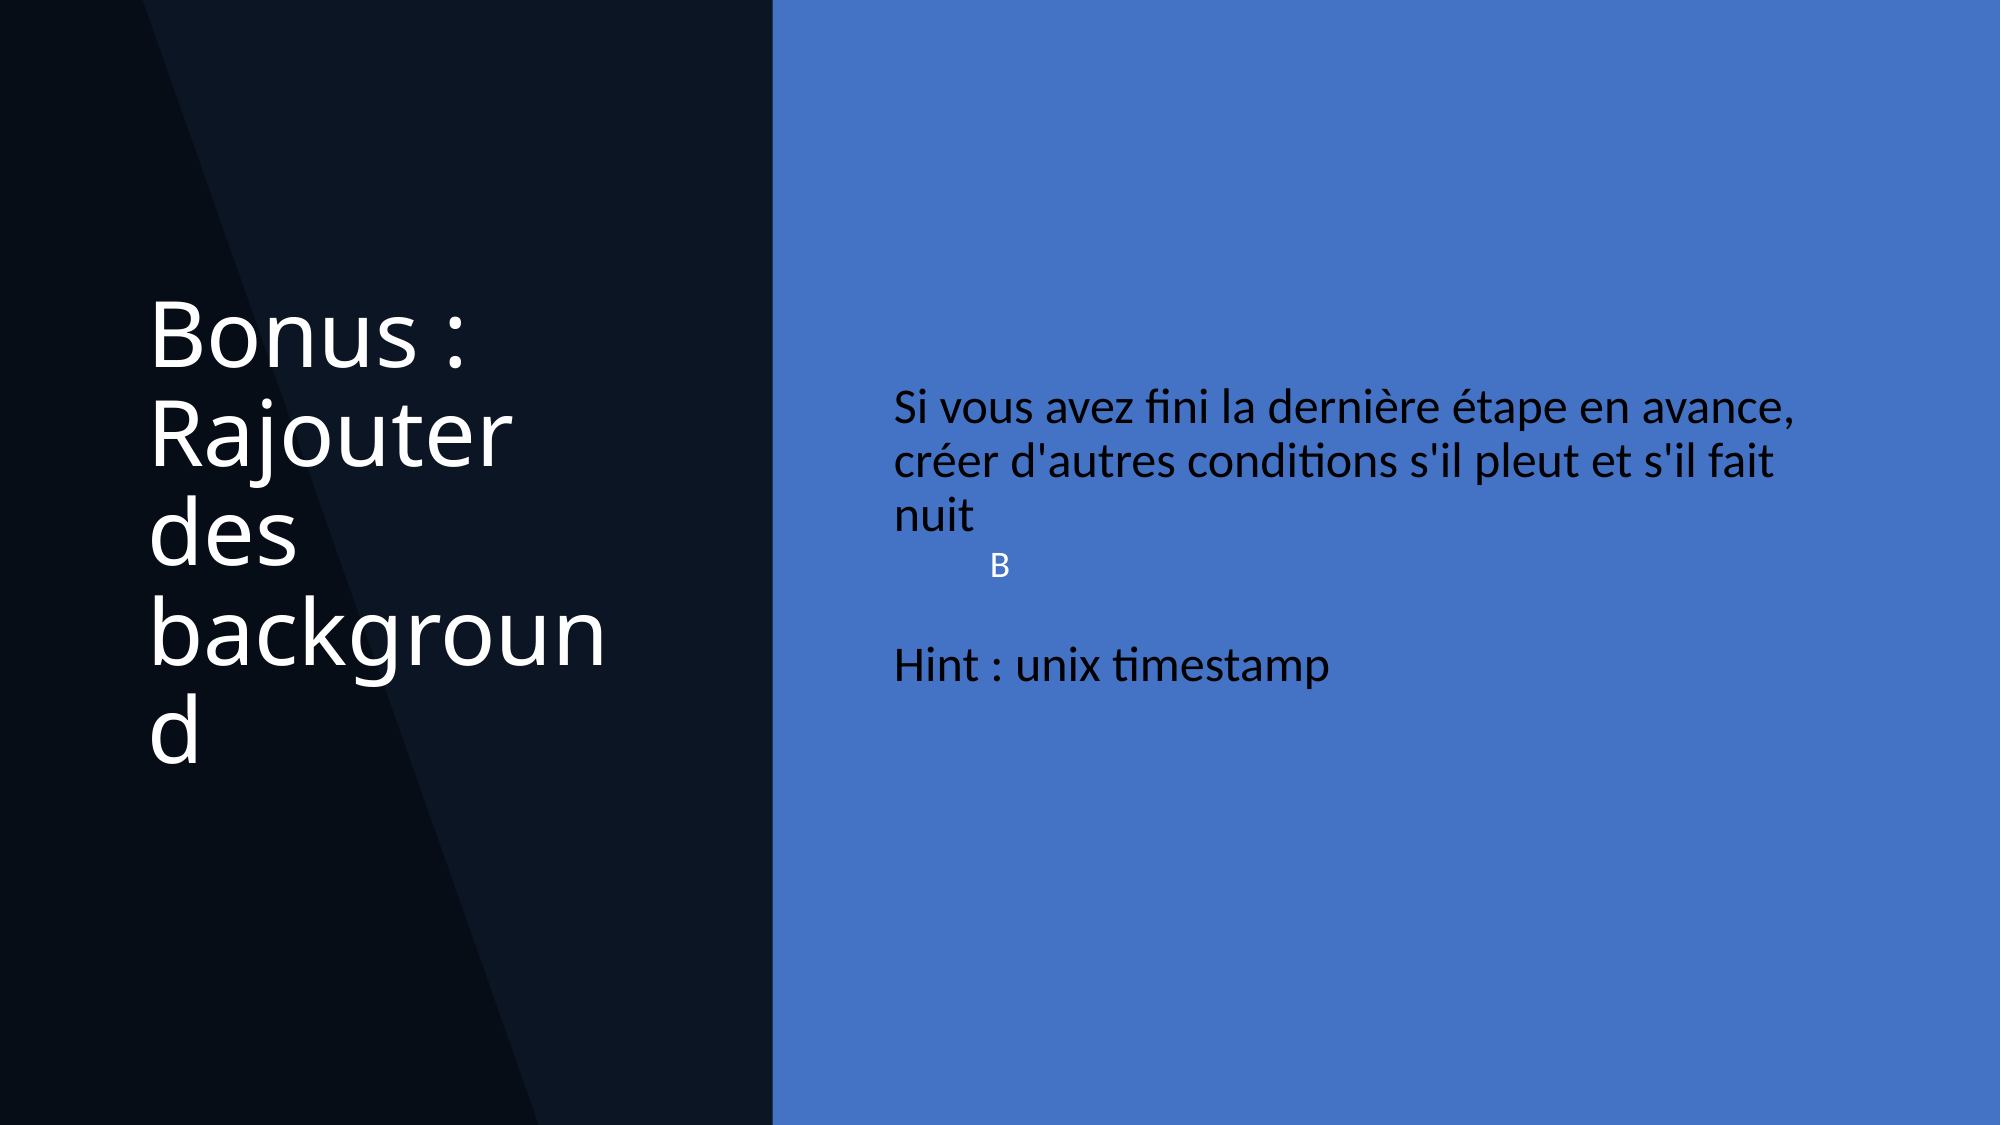

B
# Bonus : Rajouter des background
Si vous avez fini la dernière étape en avance, créer d'autres conditions s'il pleut et s'il fait nuit
Hint : unix timestamp